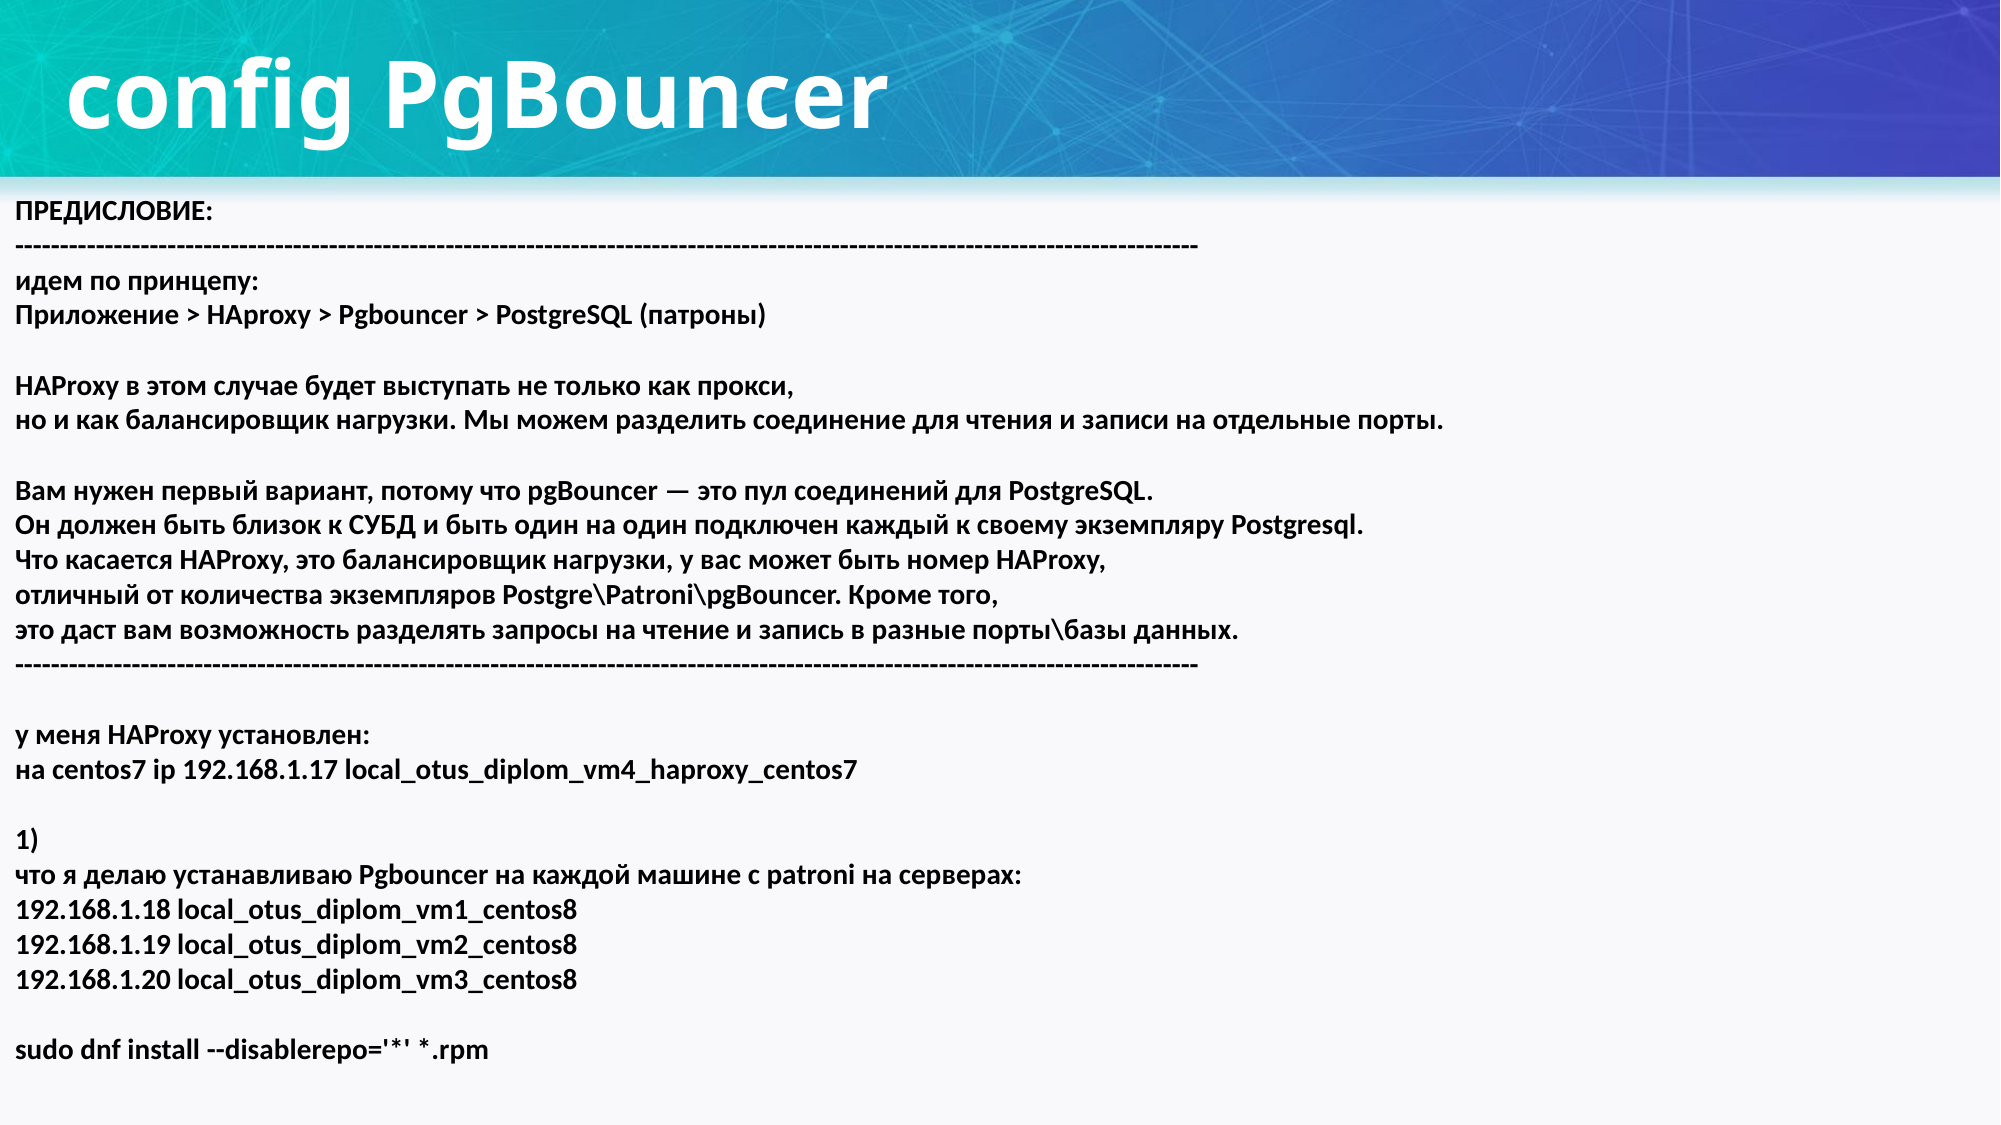

config PgBouncer
ПРЕДИСЛОВИЕ:
------------------------------------------------------------------------------------------------------------------------------------
идем по принцепу:
Приложение > HAproxy > Pgbouncer > PostgreSQL (патроны)
HAProxy в этом случае будет выступать не только как прокси,
но и как балансировщик нагрузки. Мы можем разделить соединение для чтения и записи на отдельные порты.
Вам нужен первый вариант, потому что pgBouncer — это пул соединений для PostgreSQL.
Он должен быть близок к СУБД и быть один на один подключен каждый к своему экземпляру Postgresql.
Что касается HAProxy, это балансировщик нагрузки, у вас может быть номер HAProxy,
отличный от количества экземпляров Postgre\Patroni\pgBouncer. Кроме того,
это даст вам возможность разделять запросы на чтение и запись в разные порты\базы данных.
------------------------------------------------------------------------------------------------------------------------------------
у меня HAProxy установлен:
на centos7 ip 192.168.1.17 local_otus_diplom_vm4_haproxy_centos7
1)
что я делаю устанавливаю Pgbouncer на каждой машине с patroni на серверах:
192.168.1.18 local_otus_diplom_vm1_centos8
192.168.1.19 local_otus_diplom_vm2_centos8
192.168.1.20 local_otus_diplom_vm3_centos8
sudo dnf install --disablerepo='*' *.rpm